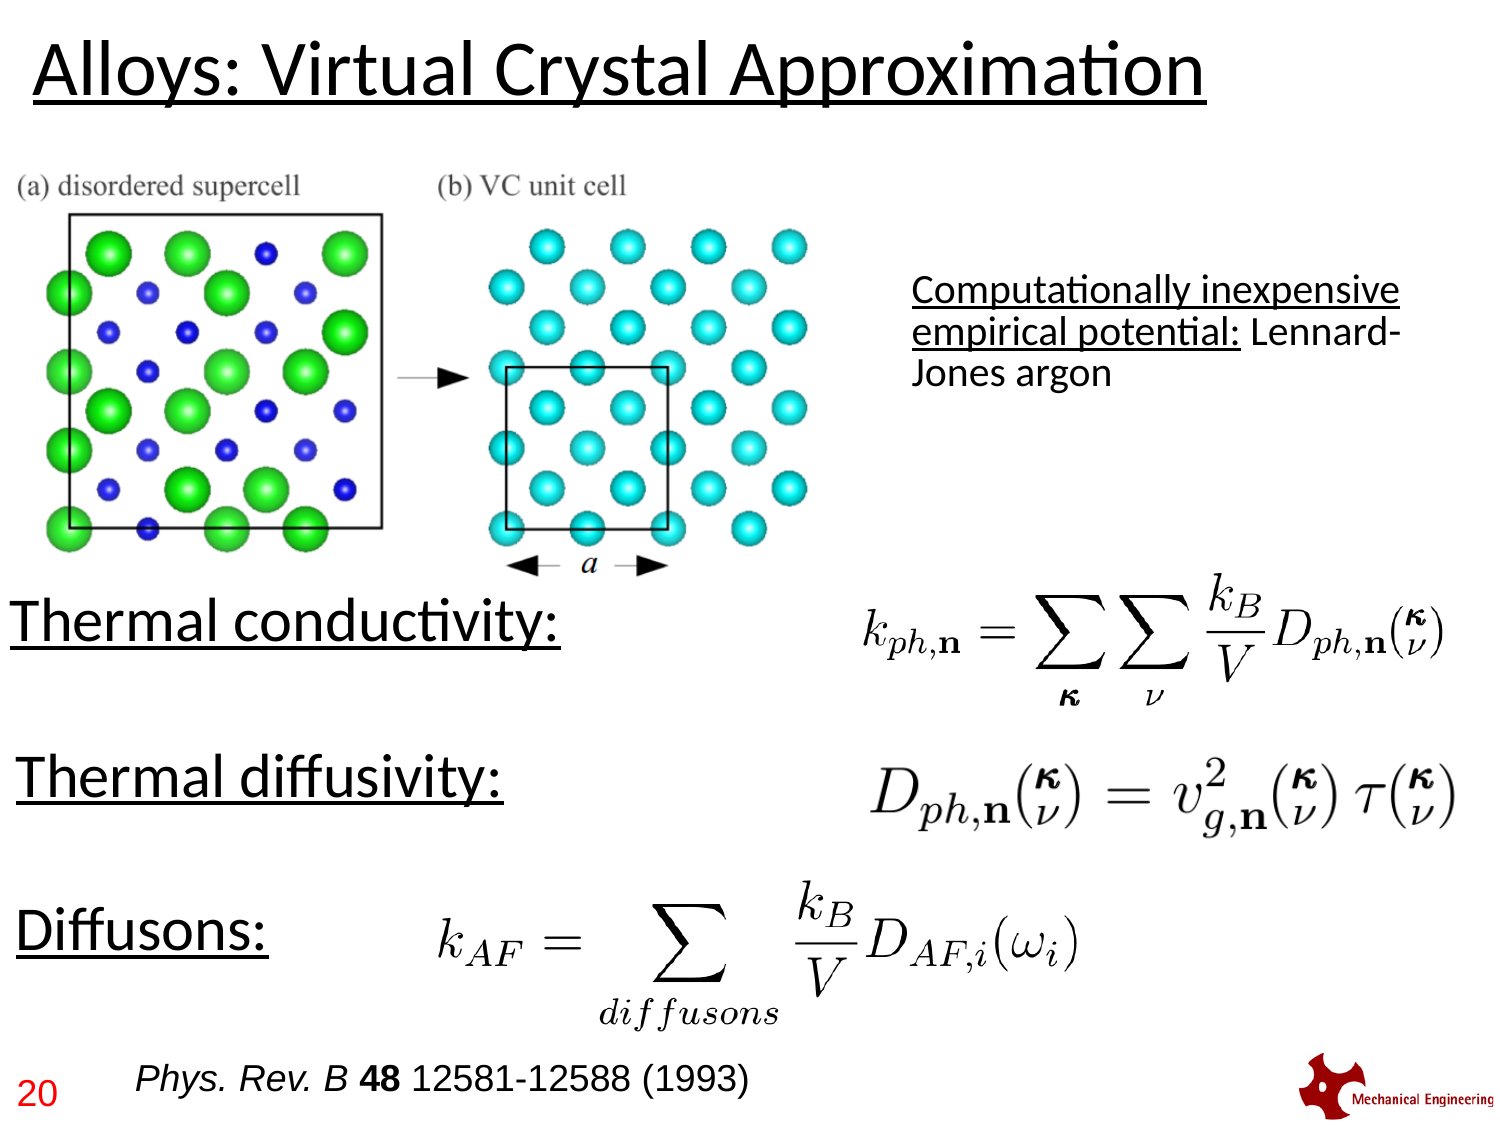

# Alloys: Virtual Crystal Approximation
,
Computationally inexpensive empirical potential: Lennard-Jones argon
Thermal conductivity:
Thermal diffusivity:
Diffusons:
Phys. Rev. B 48 12581-12588 (1993)